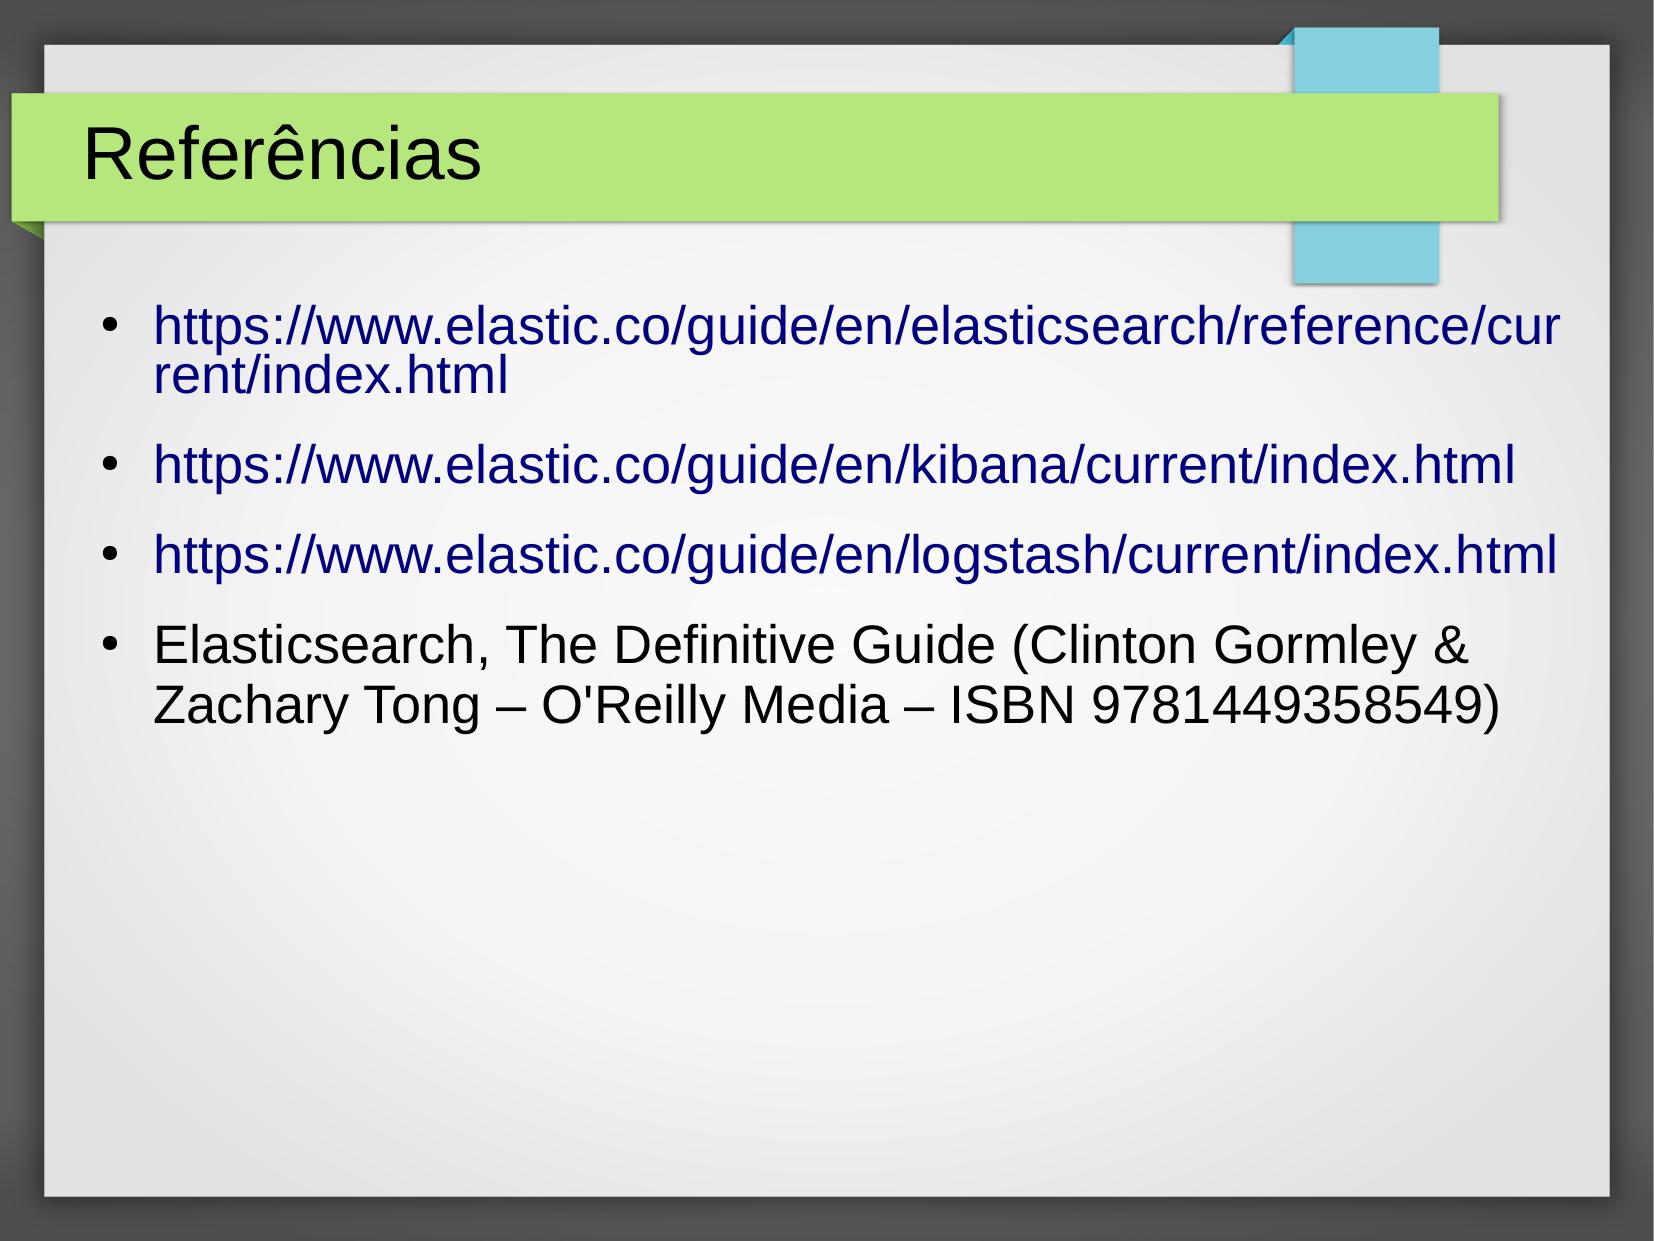

# Referências
https://www.elastic.co/guide/en/elasticsearch/reference/current/index.html
https://www.elastic.co/guide/en/kibana/current/index.html
https://www.elastic.co/guide/en/logstash/current/index.html
Elasticsearch, The Definitive Guide (Clinton Gormley & Zachary Tong – O'Reilly Media – ISBN 9781449358549)